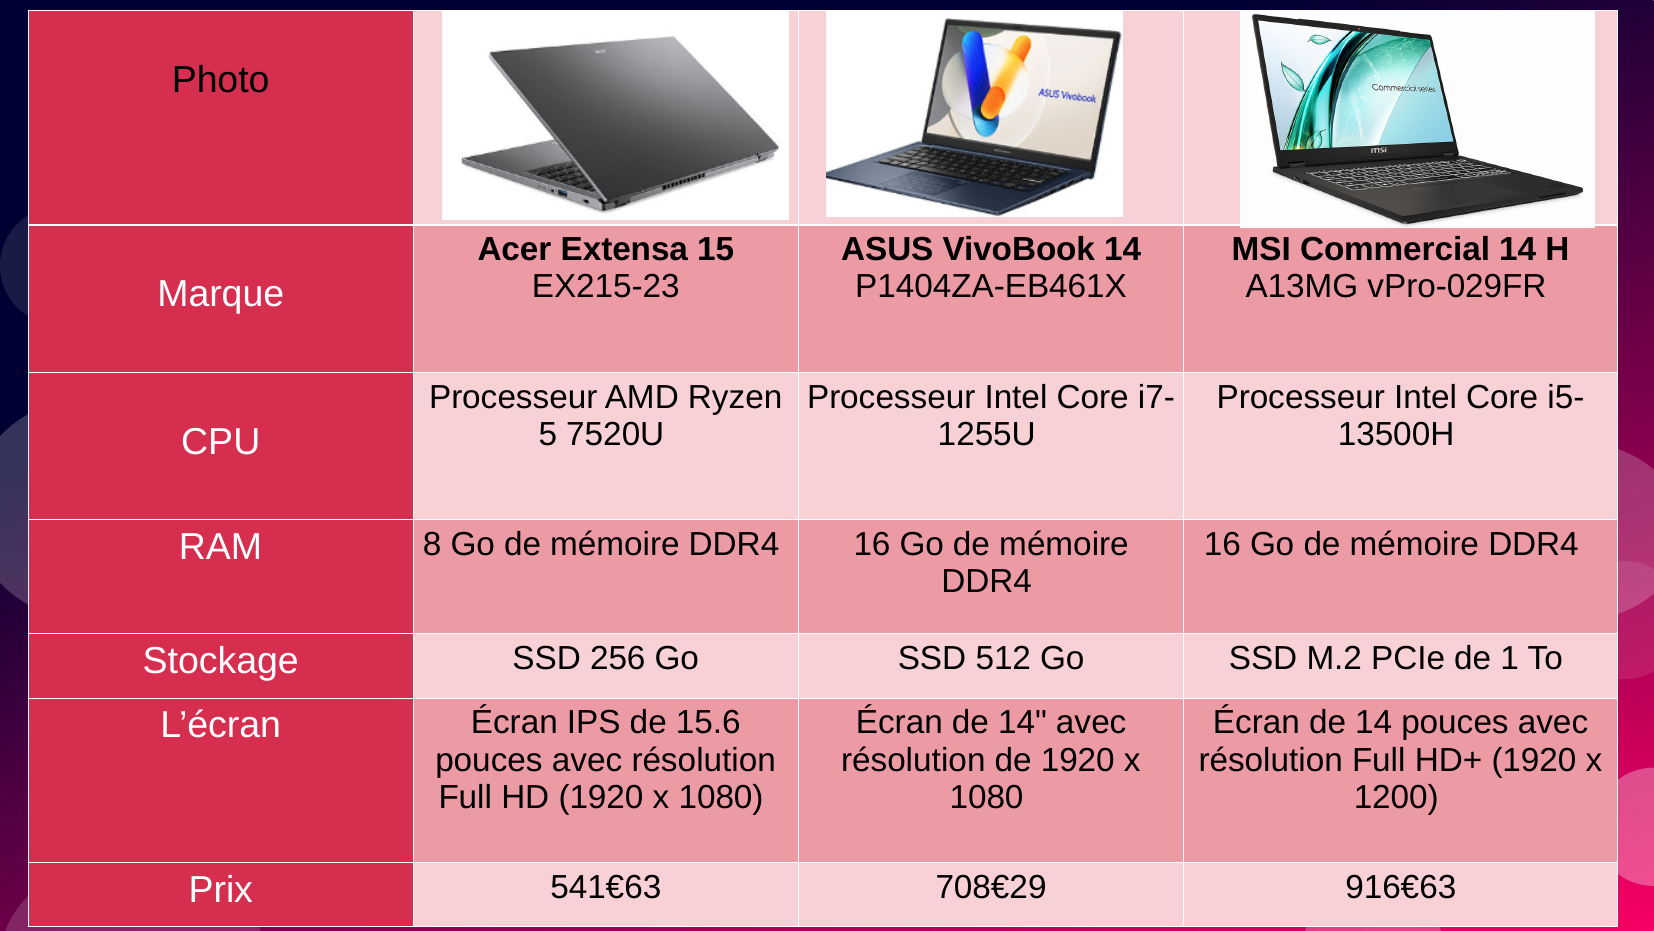

| Photo | | | |
| --- | --- | --- | --- |
| Marque | Acer Extensa 15 EX215-23 | ASUS VivoBook 14 P1404ZA-EB461X | MSI Commercial 14 H A13MG vPro-029FR |
| CPU | Processeur AMD Ryzen 5 7520U | Processeur Intel Core i7-1255U | Processeur Intel Core i5-13500H |
| RAM | 8 Go de mémoire DDR4 | 16 Go de mémoire DDR4 | 16 Go de mémoire DDR4 |
| Stockage | SSD 256 Go | SSD 512 Go | SSD M.2 PCIe de 1 To |
| L’écran | Écran IPS de 15.6 pouces avec résolution Full HD (1920 x 1080) | Écran de 14" avec résolution de 1920 x 1080 | Écran de 14 pouces avec résolution Full HD+ (1920 x 1200) |
| Prix | 541€63 | 708€29 | 916€63 |